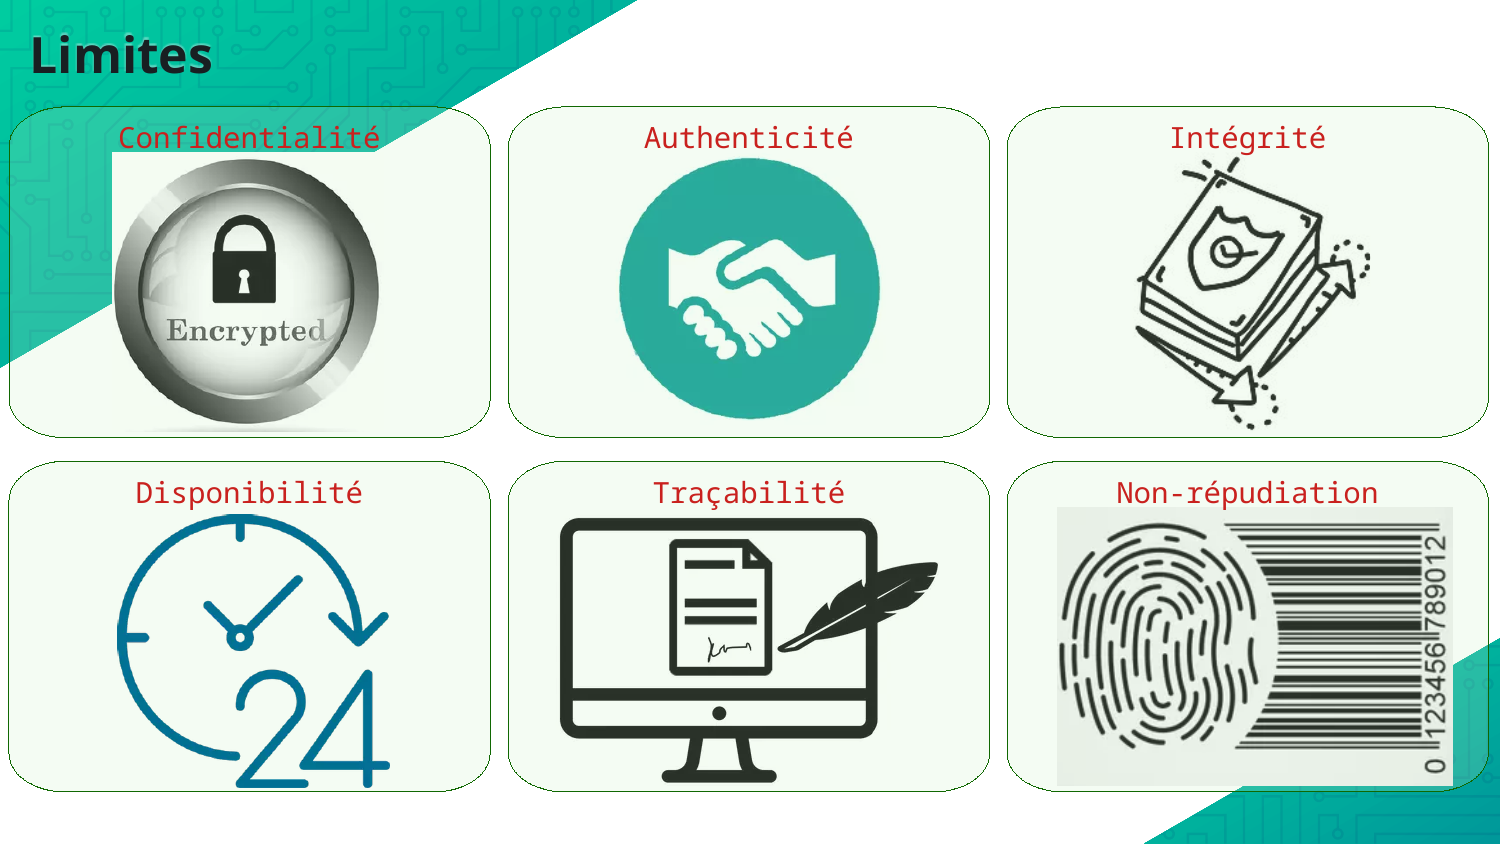

# Limites
Confidentialité
Authenticité
Intégrité
Disponibilité
Traçabilité
Non-répudiation